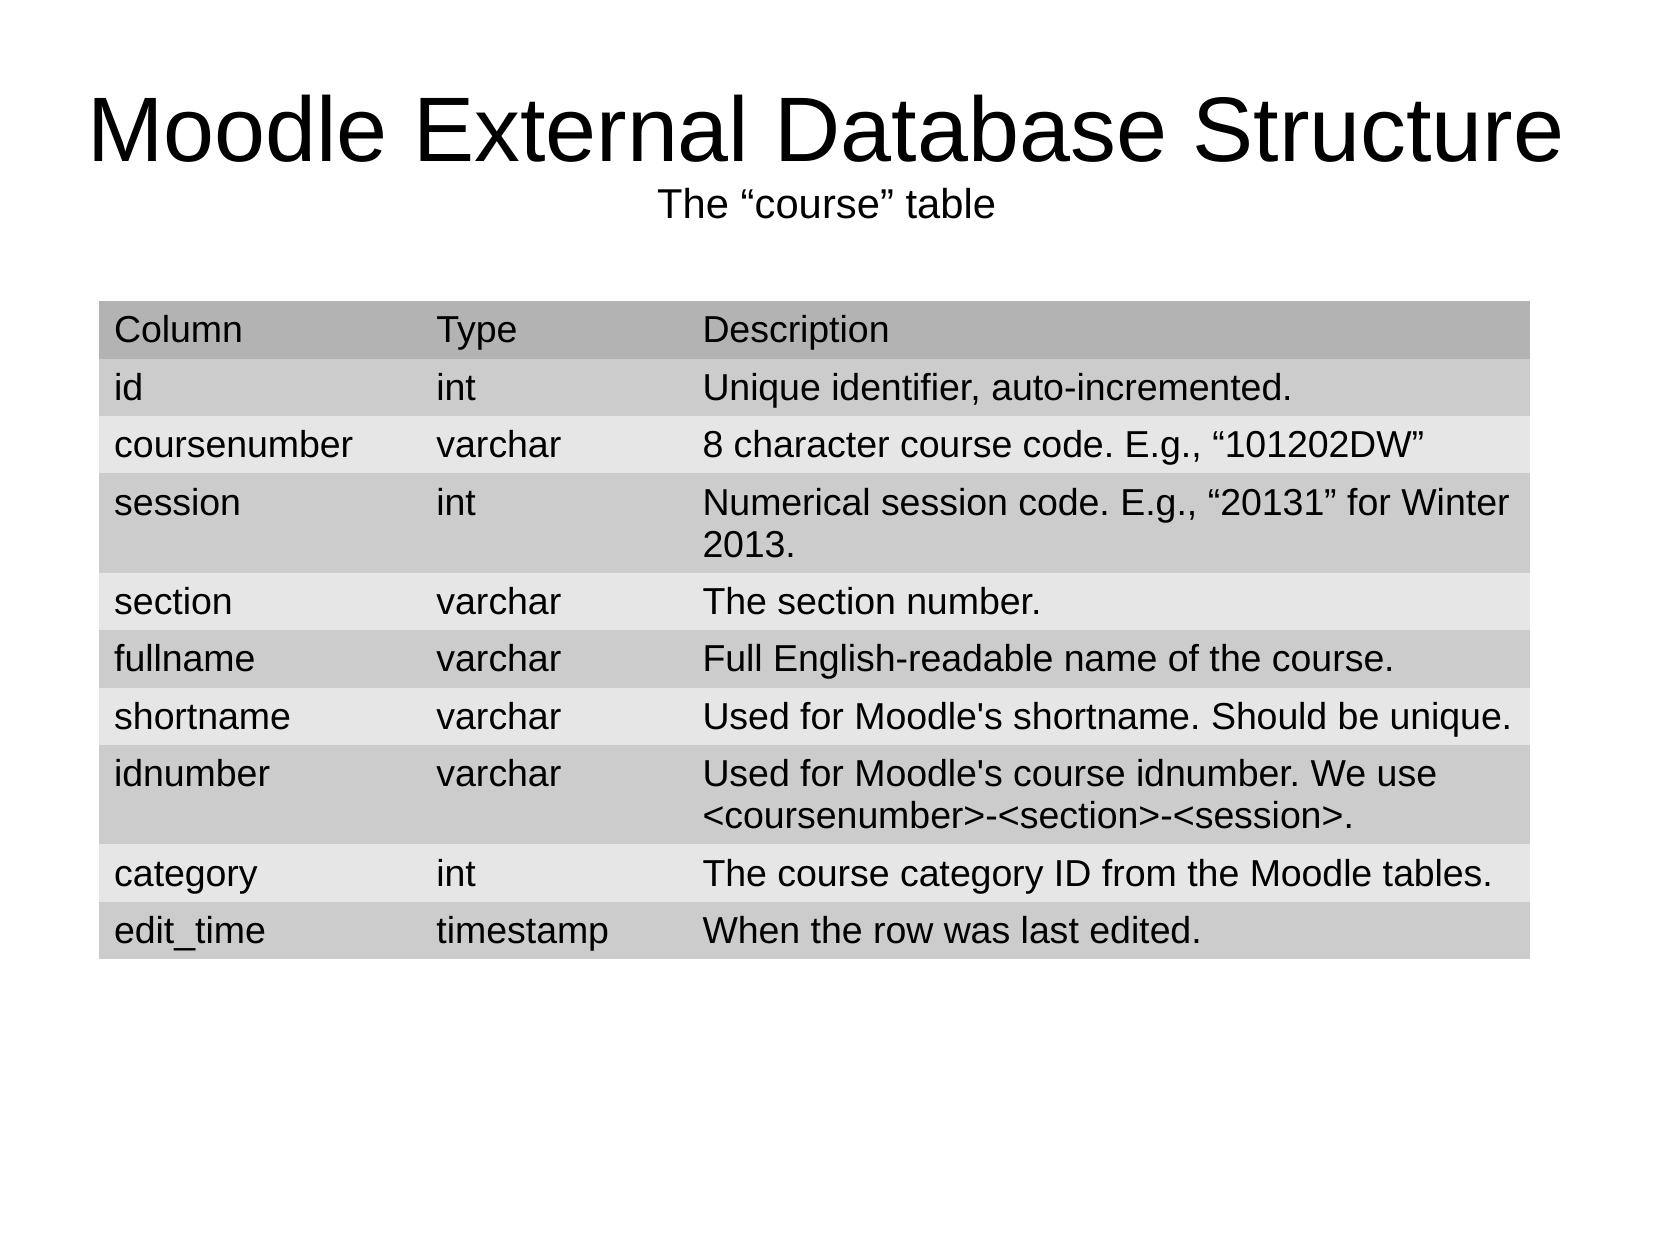

# Moodle External Database Structure The “course” table
| Column | Type | Description |
| --- | --- | --- |
| id | int | Unique identifier, auto-incremented. |
| coursenumber | varchar | 8 character course code. E.g., “101202DW” |
| session | int | Numerical session code. E.g., “20131” for Winter 2013. |
| section | varchar | The section number. |
| fullname | varchar | Full English-readable name of the course. |
| shortname | varchar | Used for Moodle's shortname. Should be unique. |
| idnumber | varchar | Used for Moodle's course idnumber. We use <coursenumber>-<section>-<session>. |
| category | int | The course category ID from the Moodle tables. |
| edit\_time | timestamp | When the row was last edited. |